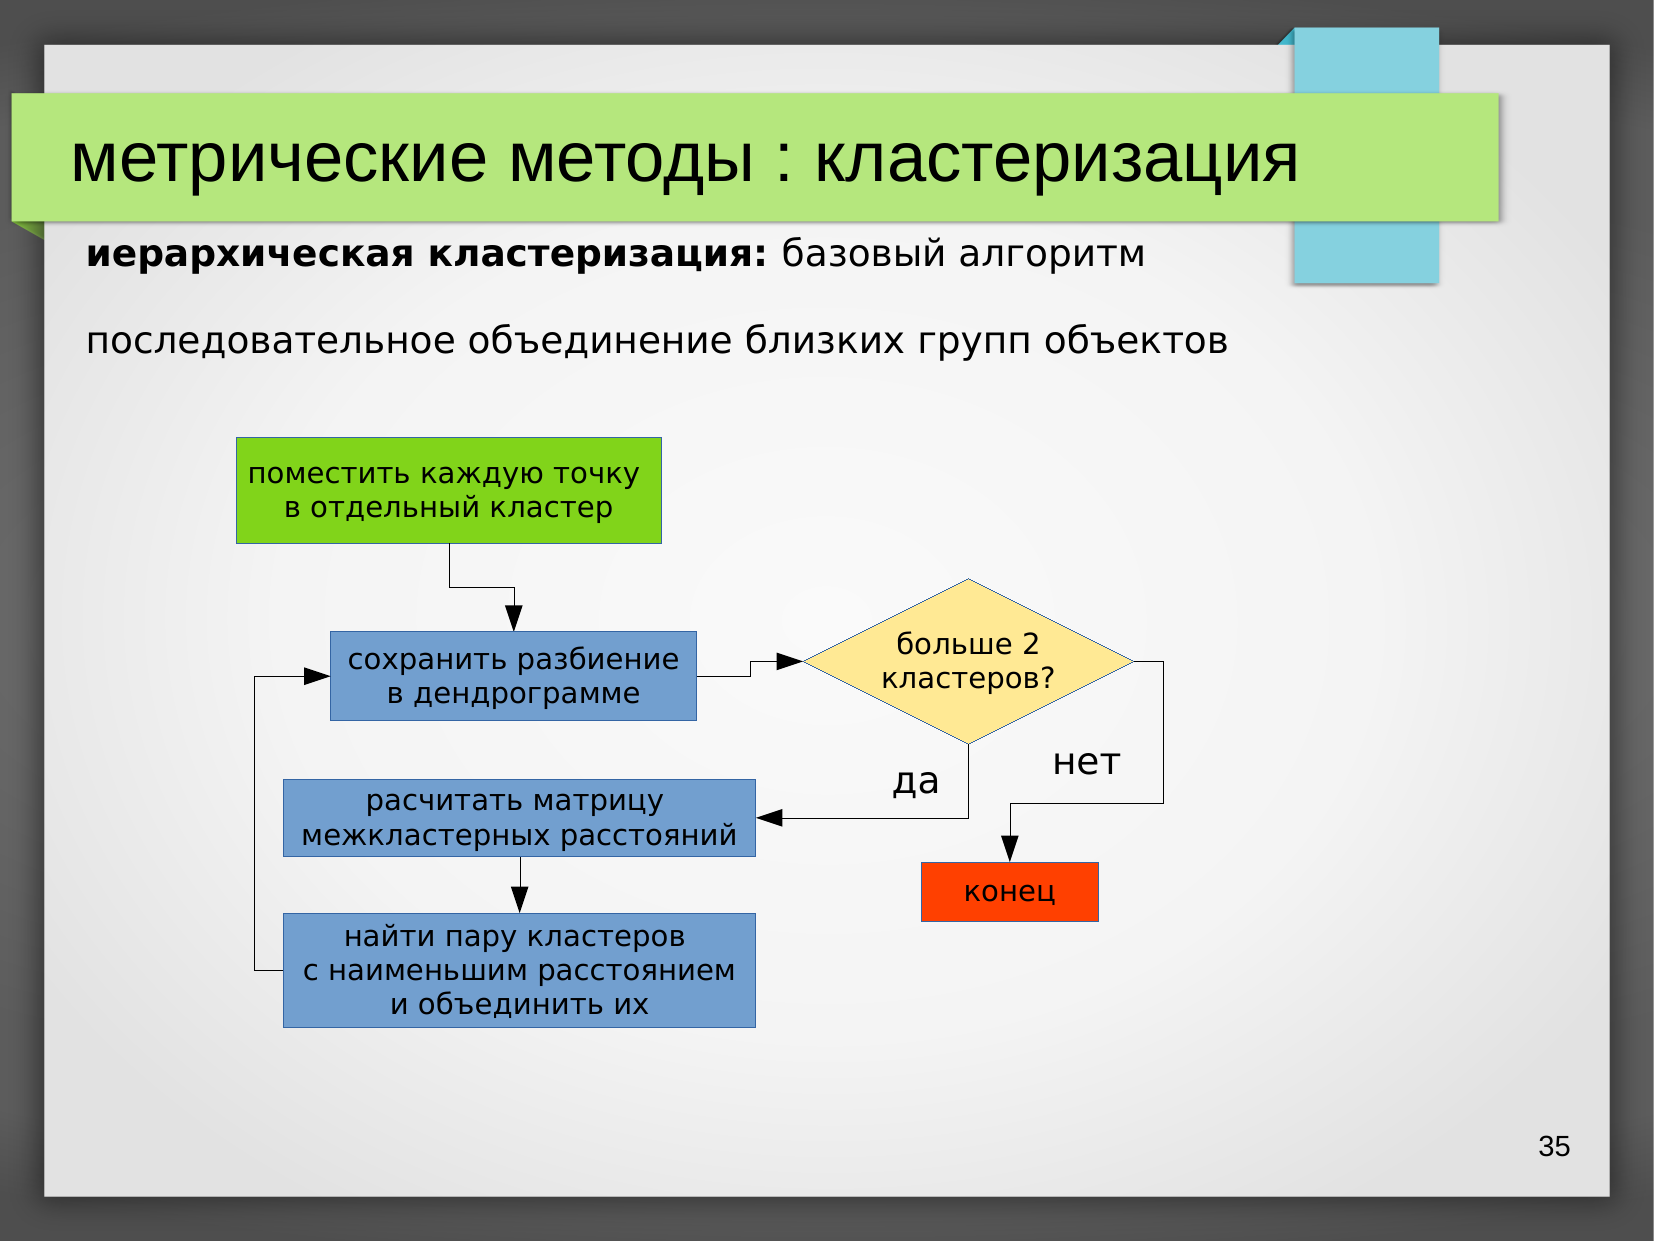

# метрические методы : кластеризация
иерархическая кластеризация: базовый алгоритм
последовательное объединение близких групп объектов
поместить каждую точку
в отдельный кластер
больше 2
кластеров?
сохранить разбиение
в дендрограмме
расчитать матрицу
межкластерных расстояний
конец
найти пару кластеров
с наименьшим расстоянием
и объединить их
35